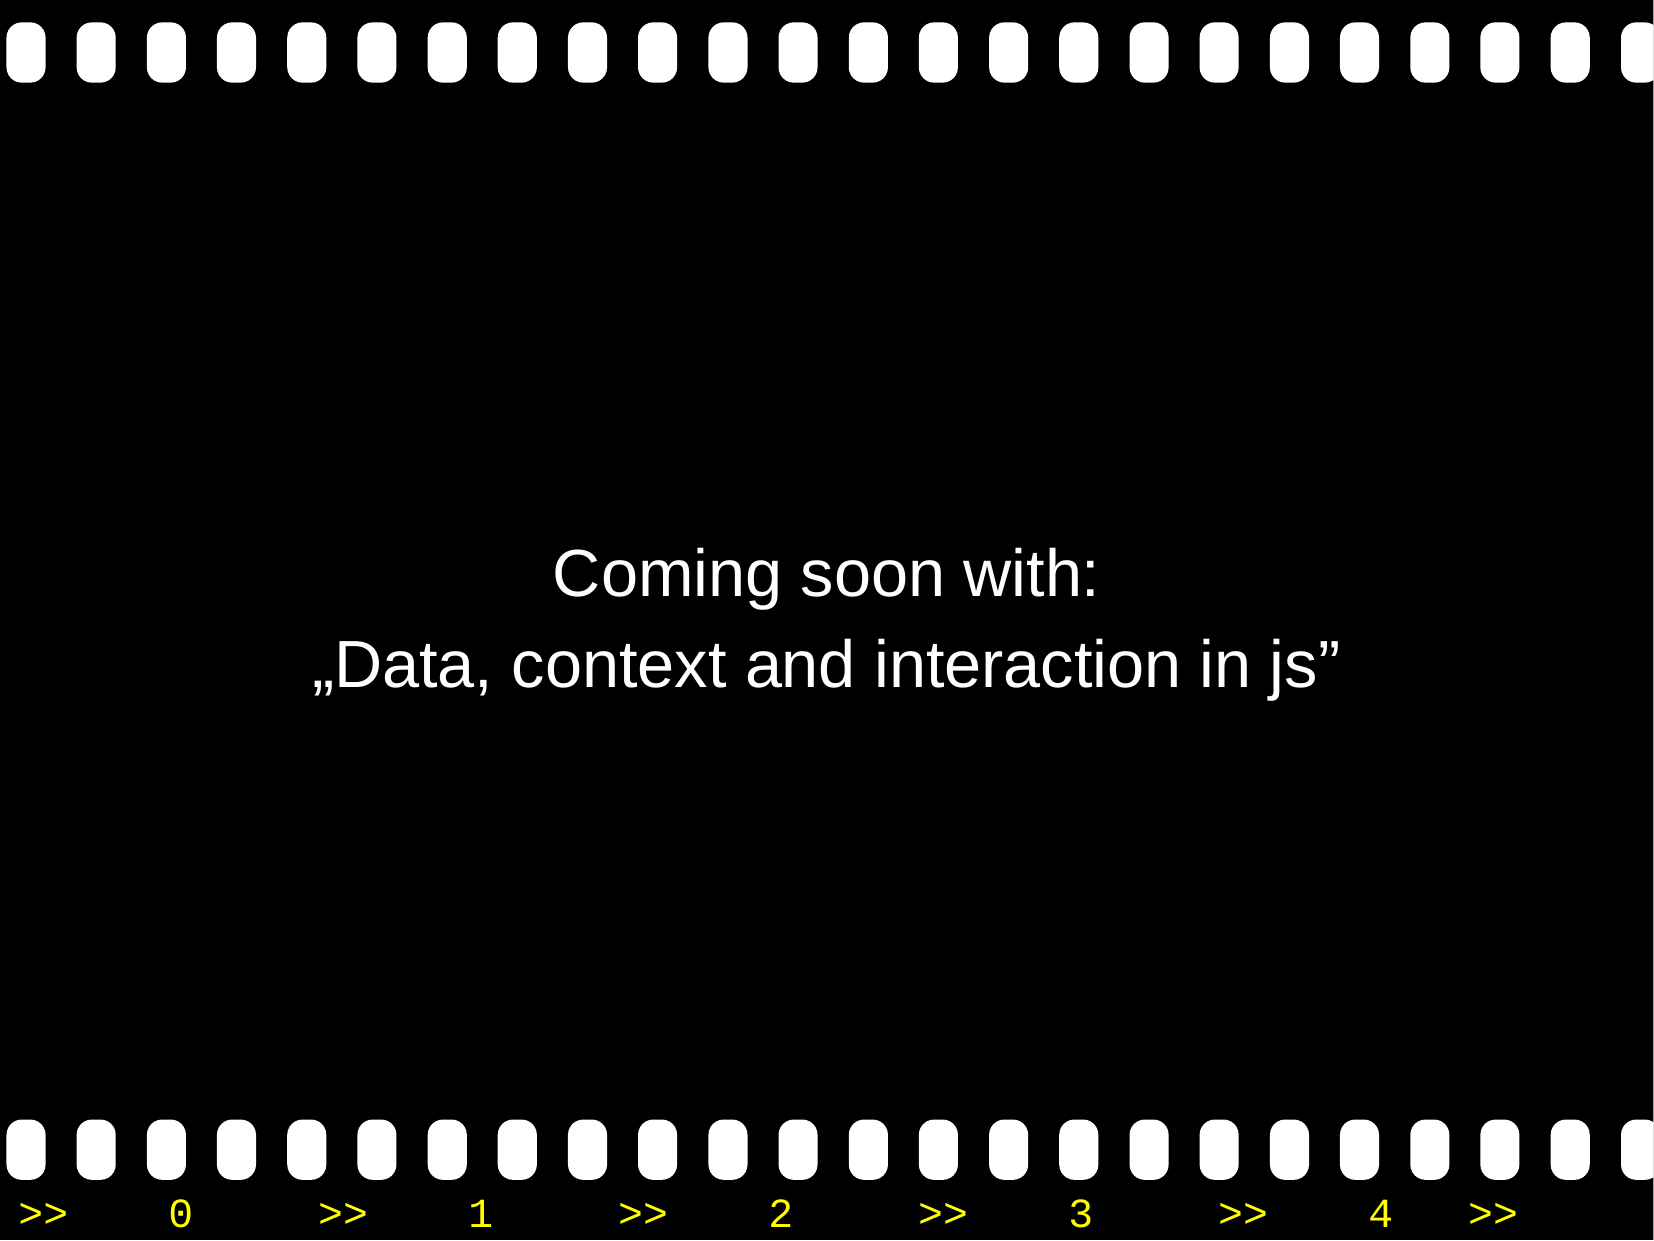

# Coming soon with:
„Data, context and interaction in js”